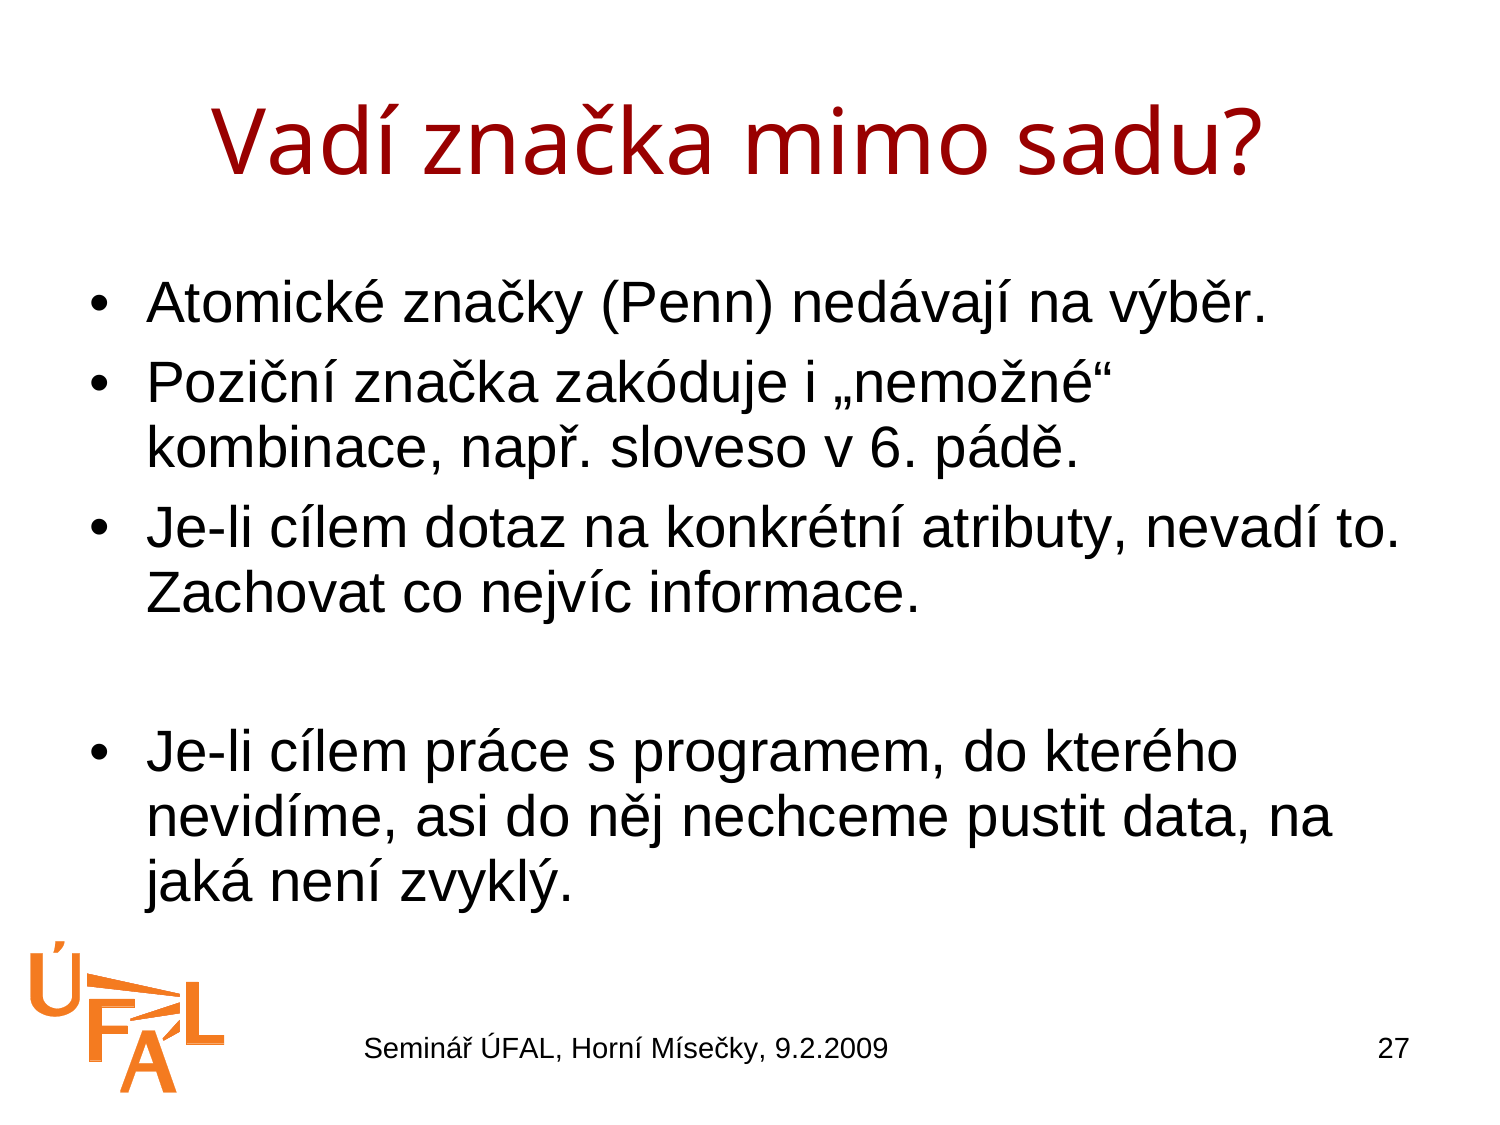

# Vadí značka mimo sadu?
Atomické značky (Penn) nedávají na výběr.
Poziční značka zakóduje i „nemožné“ kombinace, např. sloveso v 6. pádě.
Je-li cílem dotaz na konkrétní atributy, nevadí to. Zachovat co nejvíc informace.
Je-li cílem práce s programem, do kterého nevidíme, asi do něj nechceme pustit data, na jaká není zvyklý.
Seminář ÚFAL, Horní Mísečky, 9.2.2009
27